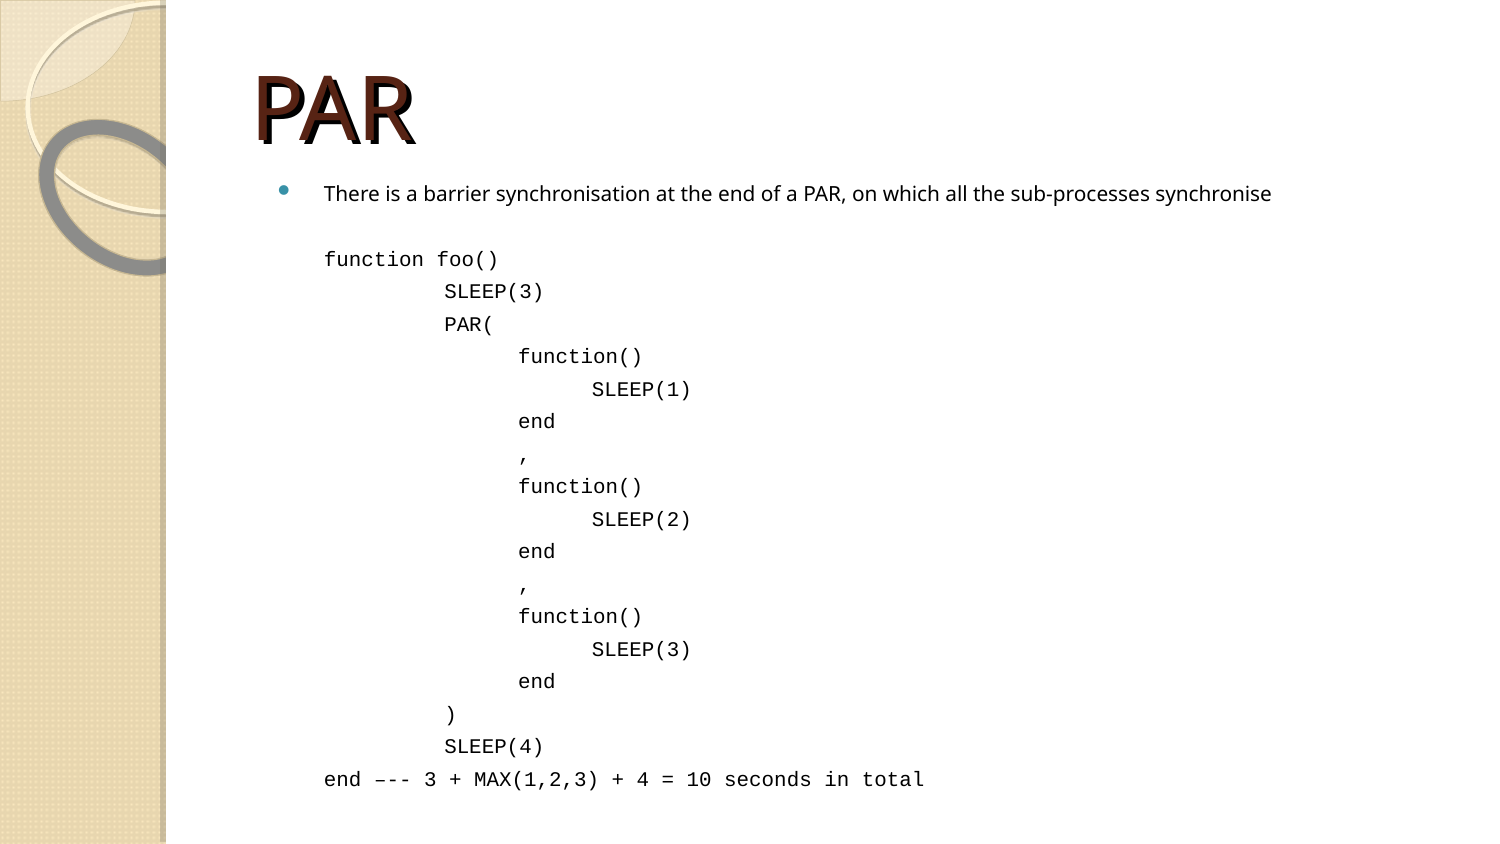

# PAR
There is a barrier synchronisation at the end of a PAR, on which all the sub-processes synchronise
function foo()
	SLEEP(3)
	PAR(
		function()
			SLEEP(1)
		end
		,
		function()
			SLEEP(2)
		end
		,
		function()
			SLEEP(3)
		end
	)
	SLEEP(4)
end –-- 3 + MAX(1,2,3) + 4 = 10 seconds in total